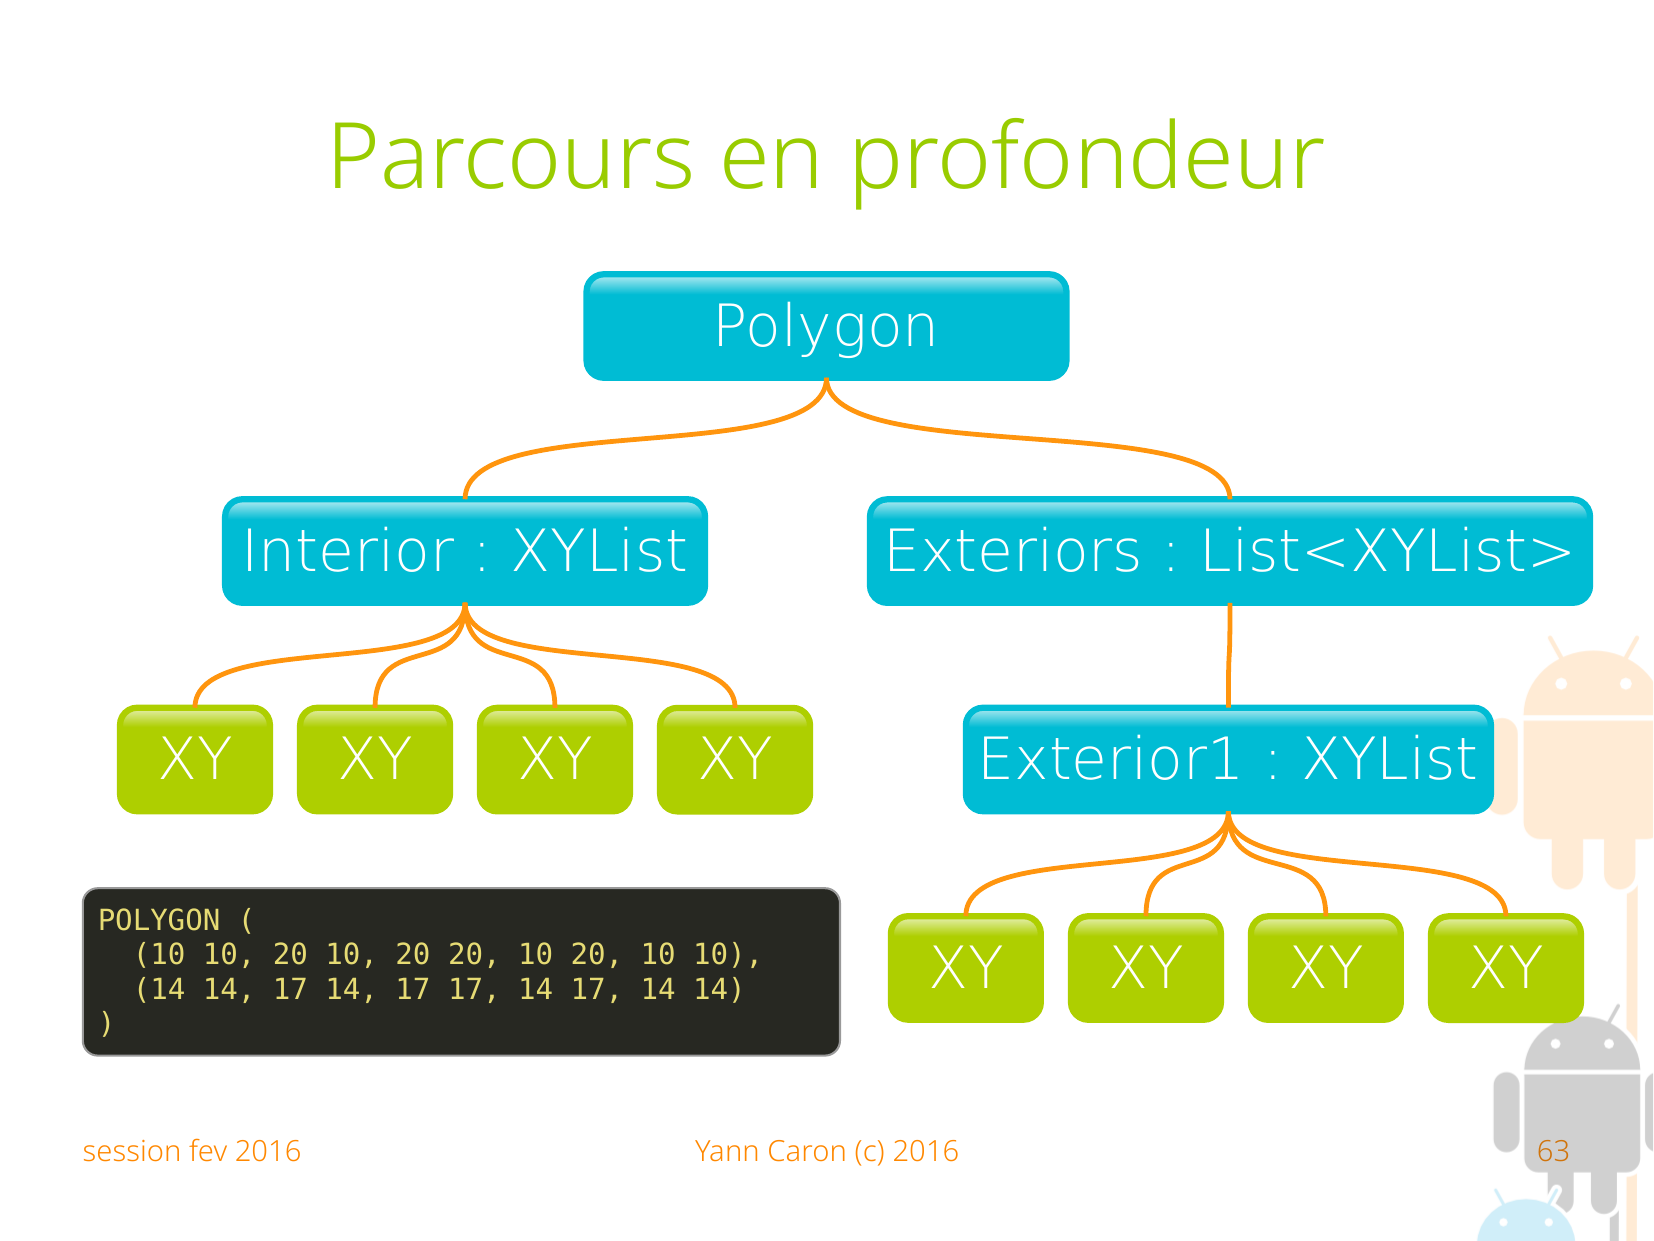

# Parcours en profondeur
Polygon
Interior : XYList
Exteriors : List<XYList>
XY
Exterior1 : XYList
XY
XY
XY
POLYGON (
 (10 10, 20 10, 20 20, 10 20, 10 10),
 (14 14, 17 14, 17 17, 14 17, 14 14)
)
XY
XY
XY
XY
session fev 2016
Yann Caron (c) 2016
63